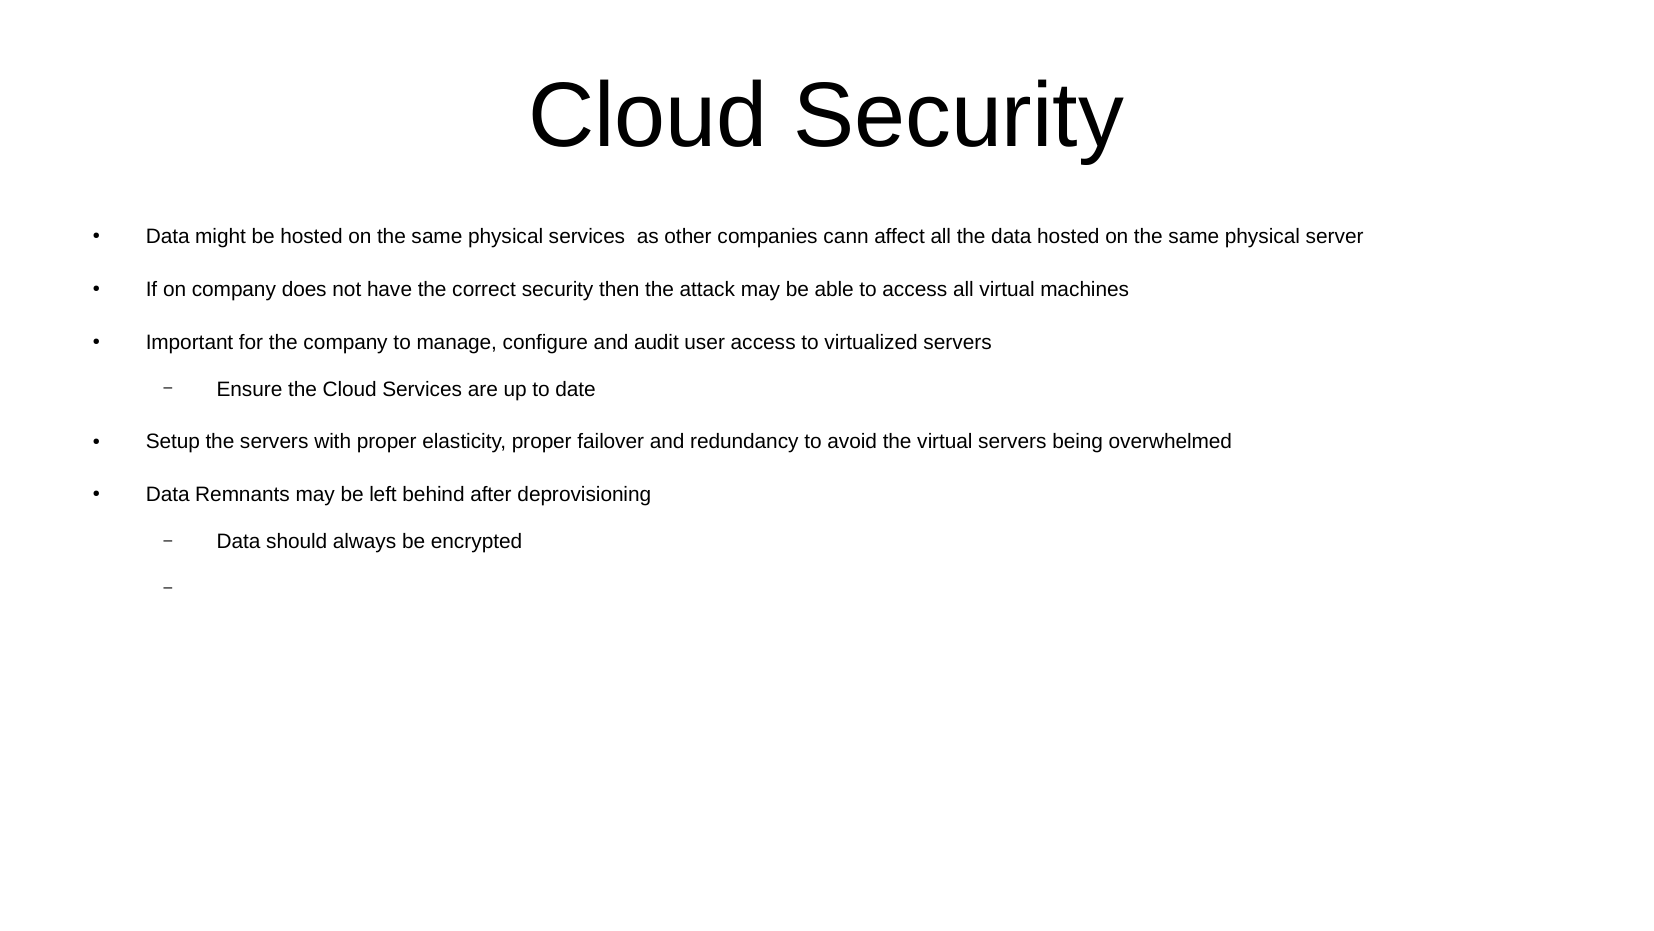

# Cloud Security
Data might be hosted on the same physical services as other companies cann affect all the data hosted on the same physical server
If on company does not have the correct security then the attack may be able to access all virtual machines
Important for the company to manage, configure and audit user access to virtualized servers
Ensure the Cloud Services are up to date
Setup the servers with proper elasticity, proper failover and redundancy to avoid the virtual servers being overwhelmed
Data Remnants may be left behind after deprovisioning
Data should always be encrypted